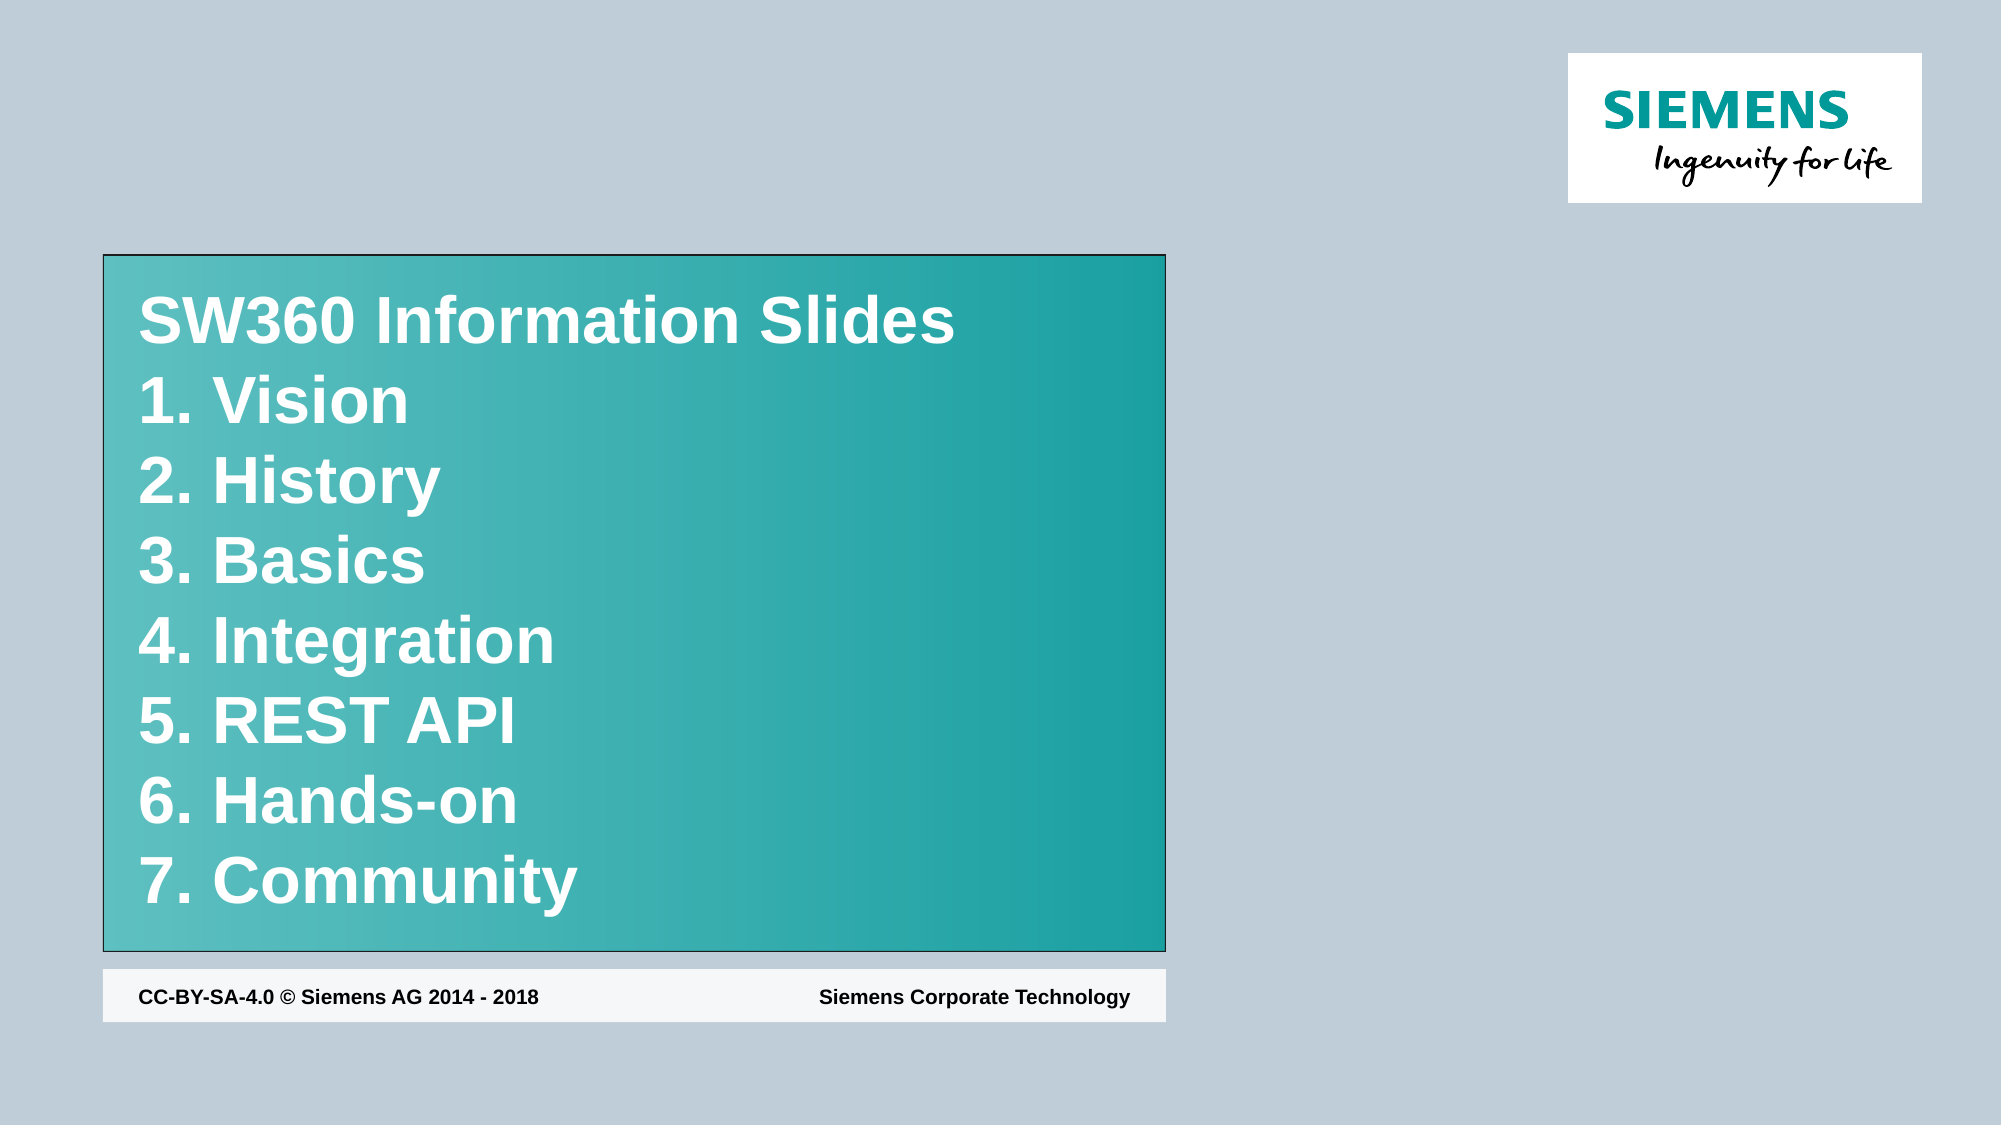

# SW360 Information Slides 1. Vision 2. History 3. Basics 4. Integration 5. REST API 6. Hands-on 7. Community
Siemens Corporate Technology
CC-BY-SA-4.0 © Siemens AG 2014 - 2018